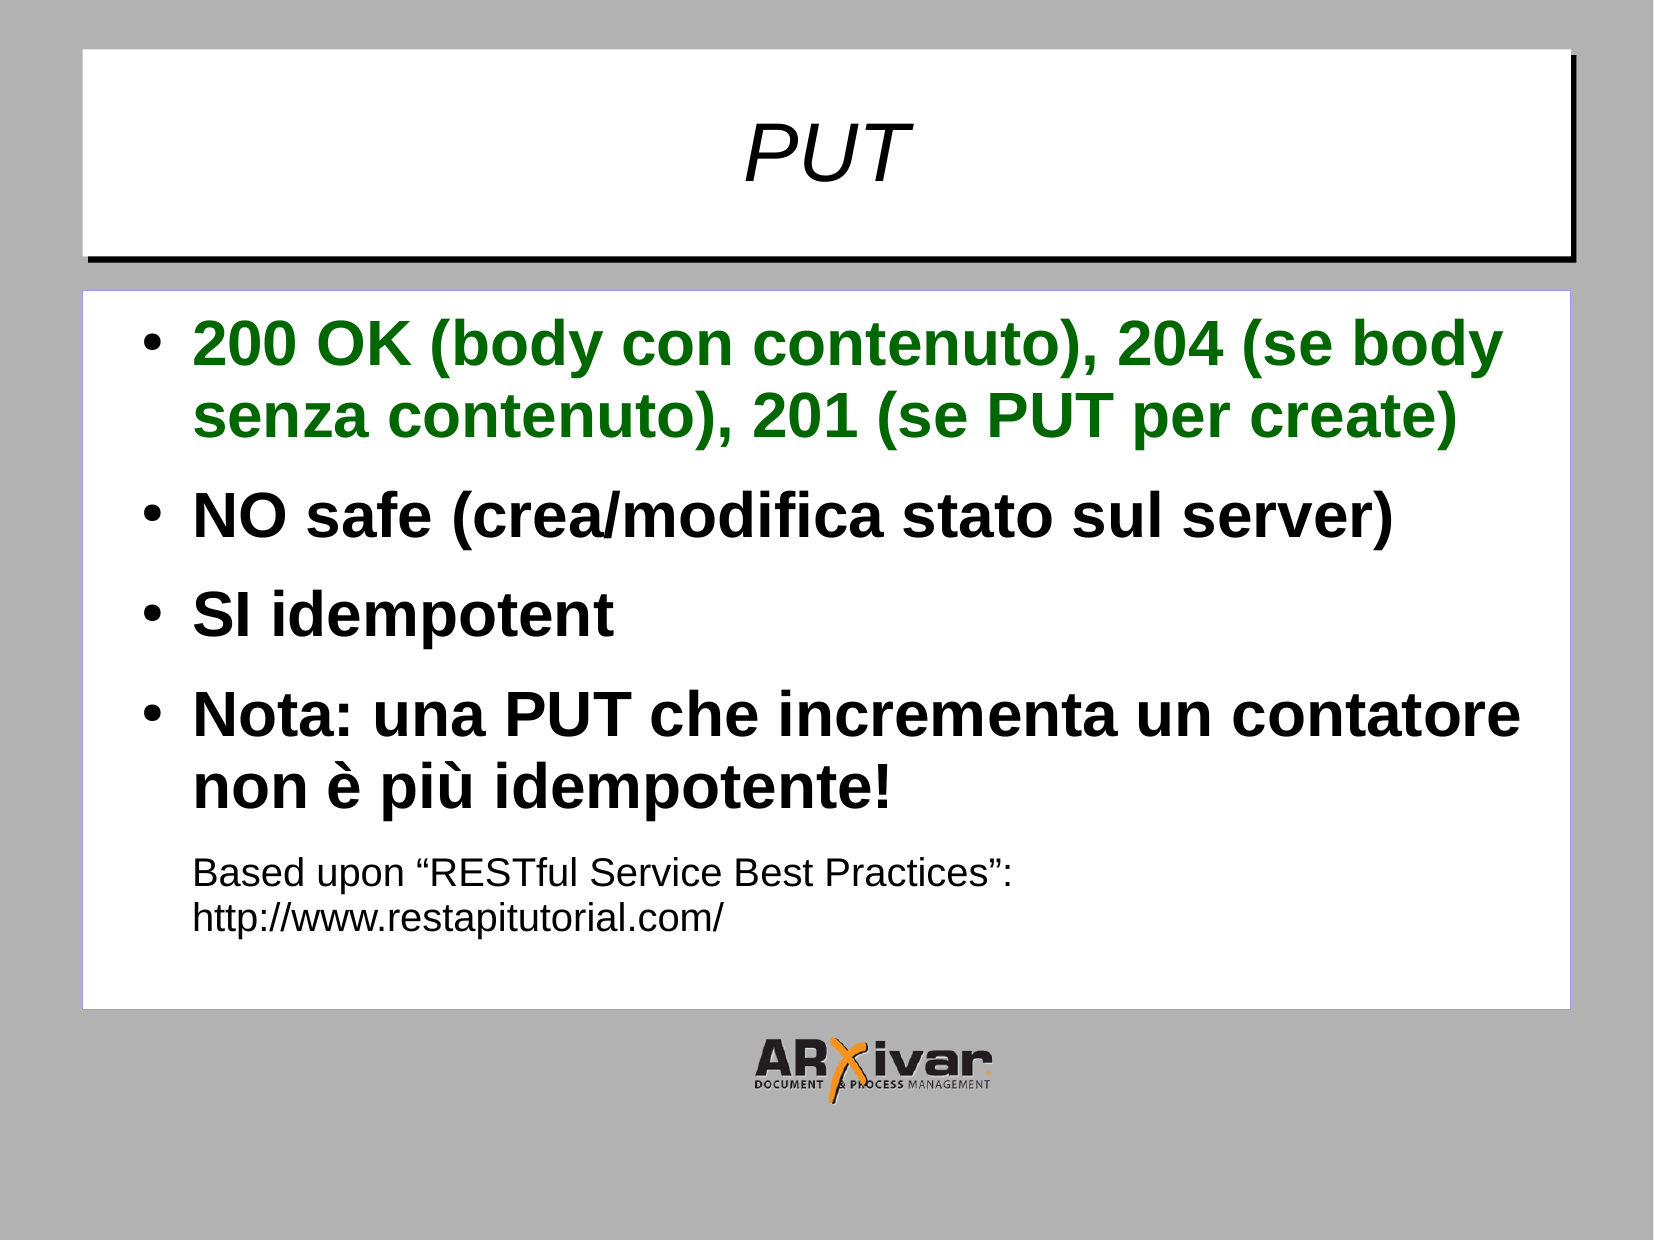

# PUT
200 OK (body con contenuto), 204 (se body senza contenuto), 201 (se PUT per create)
NO safe (crea/modifica stato sul server)
SI idempotent
Nota: una PUT che incrementa un contatore non è più idempotente!
Based upon “RESTful Service Best Practices”: http://www.restapitutorial.com/